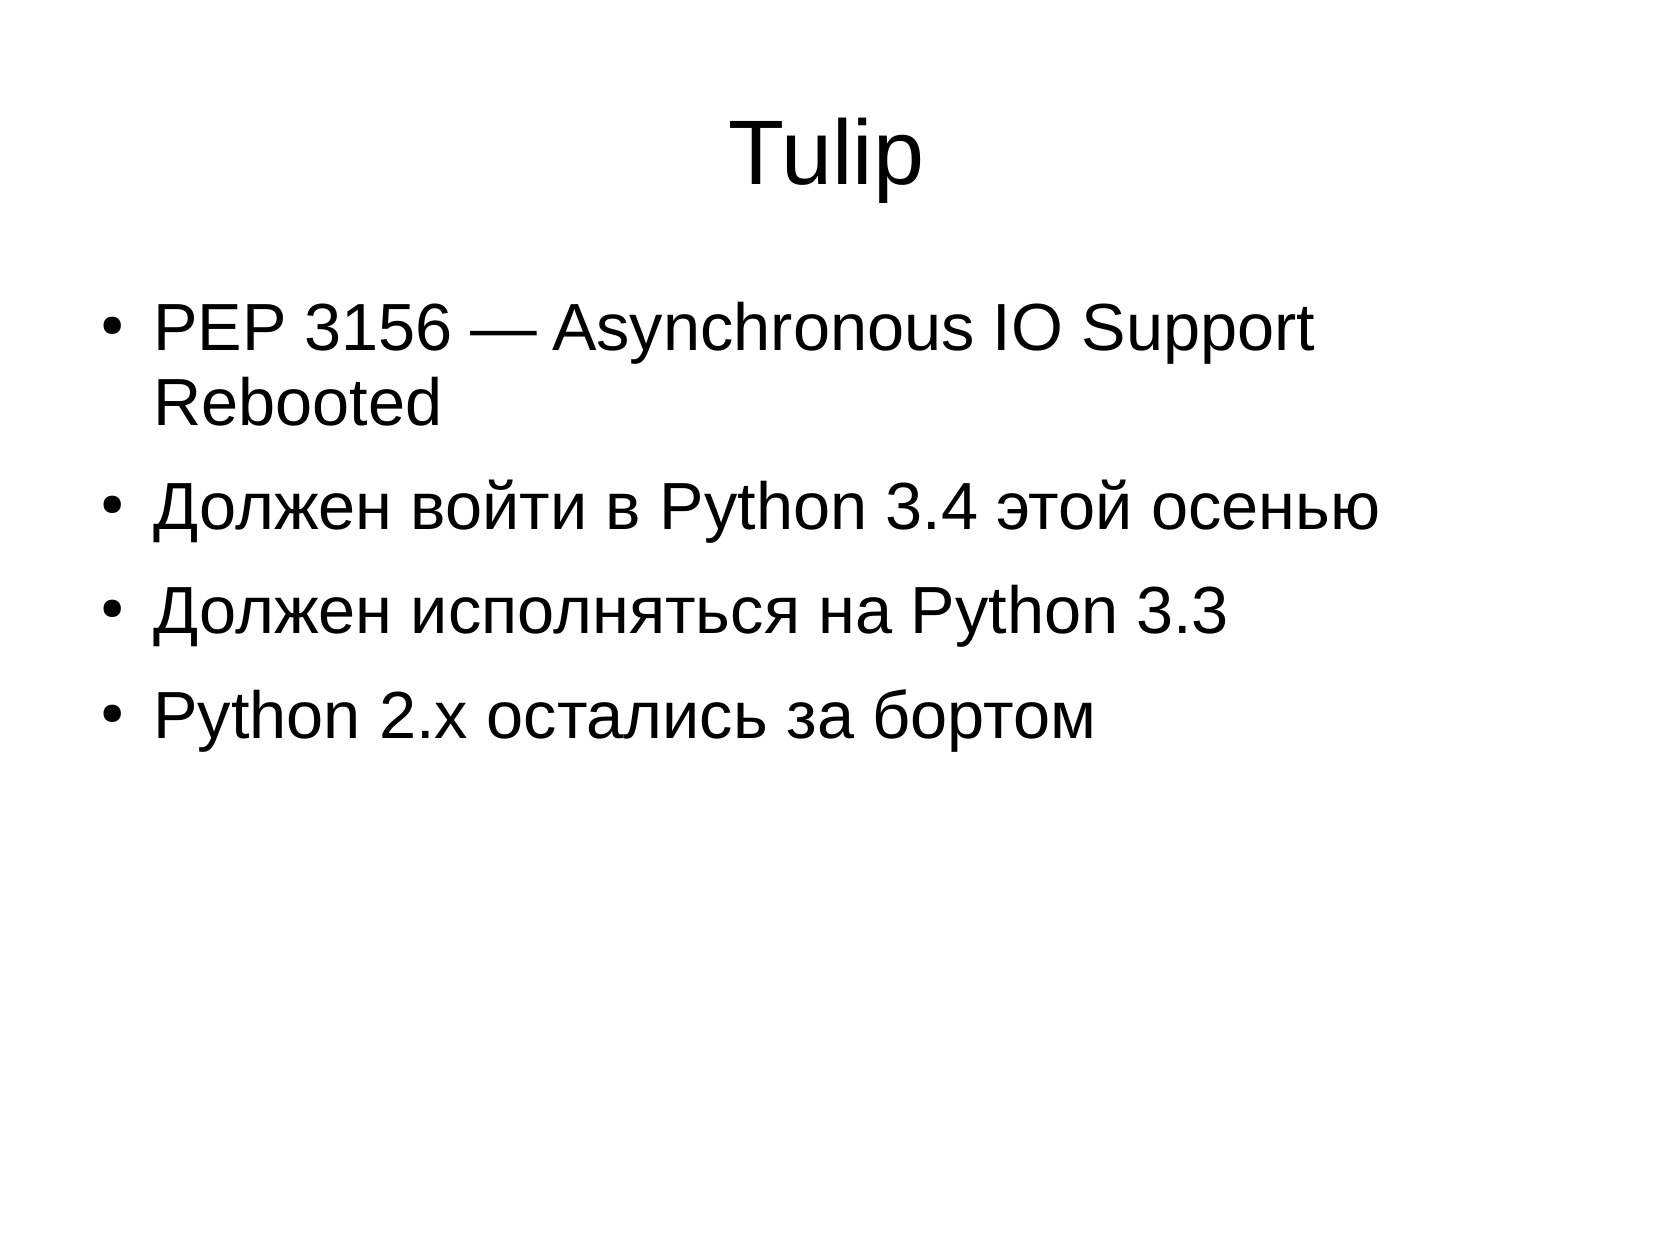

# Tulip
PEP 3156 — Asynchronous IO Support Rebooted
Должен войти в Python 3.4 этой осенью
Должен исполняться на Python 3.3
Python 2.x остались за бортом